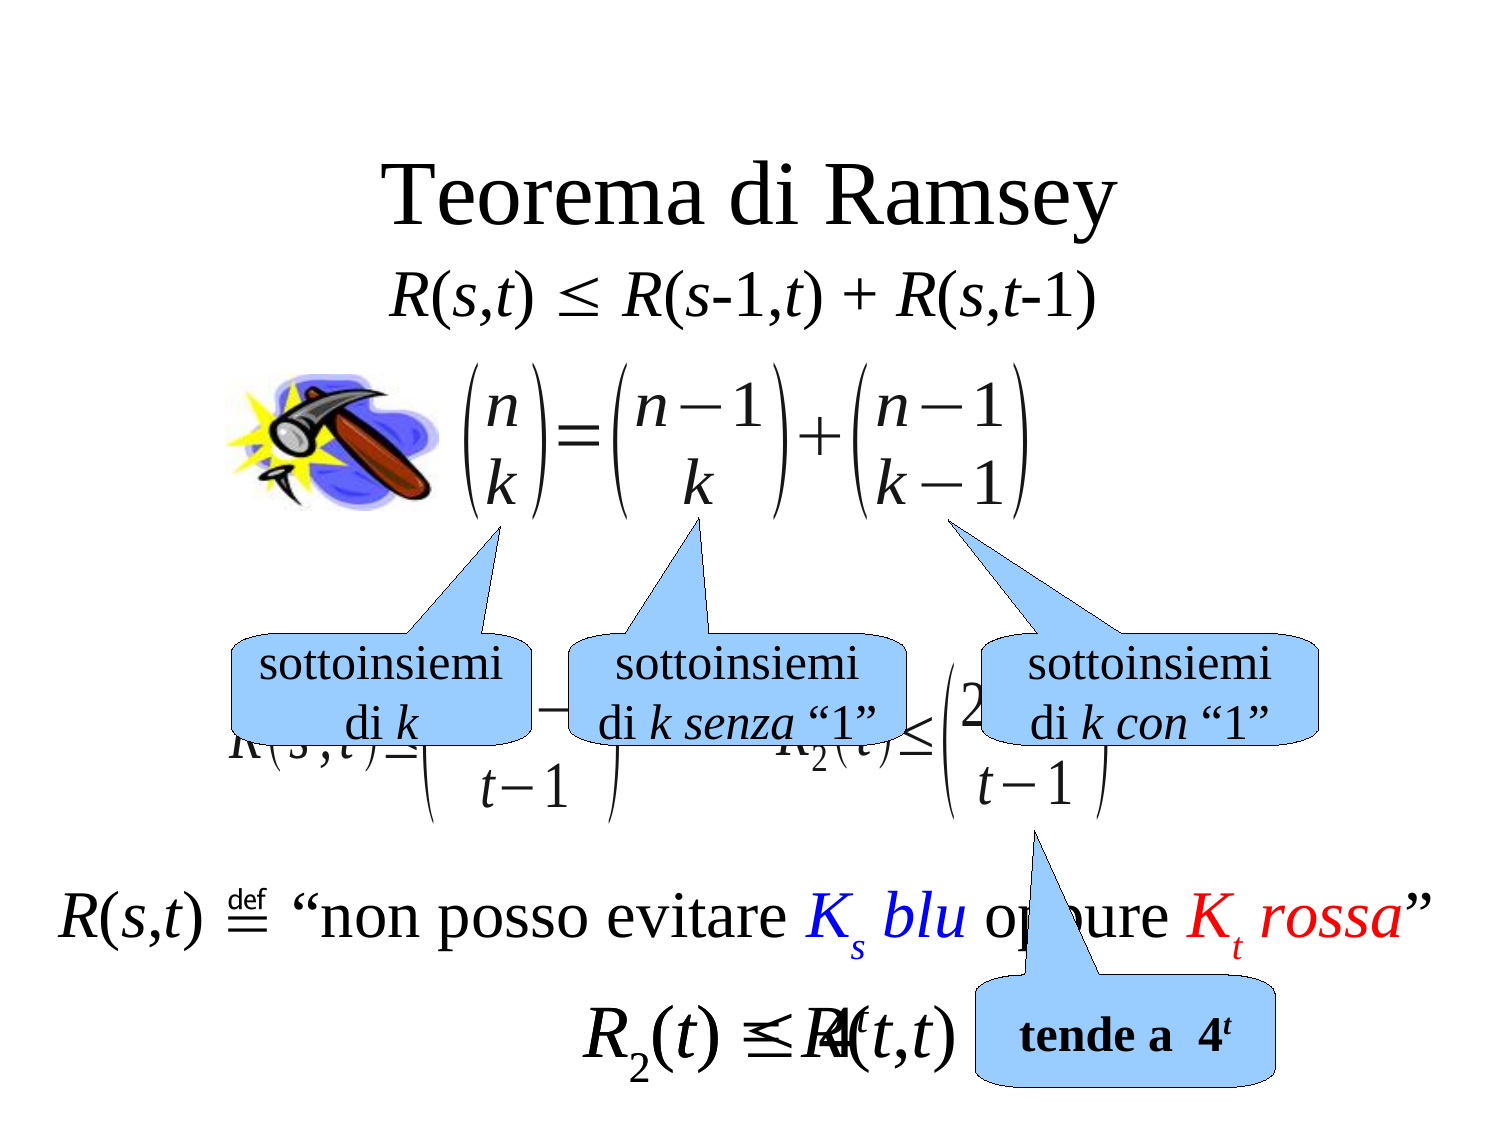

# Teorema di Ramsey
R(s,t) ≤ R(s-1,t) + R(s,t-1)
sottoinsiemi di k
sottoinsiemi di k senza “1”
sottoinsiemi di k con “1”
R(s,t) ≝ “non posso evitare Ks blu oppure Kt rossa”
R2(t) ≤ 4t
R2(t) = R(t,t)
tende a 4t